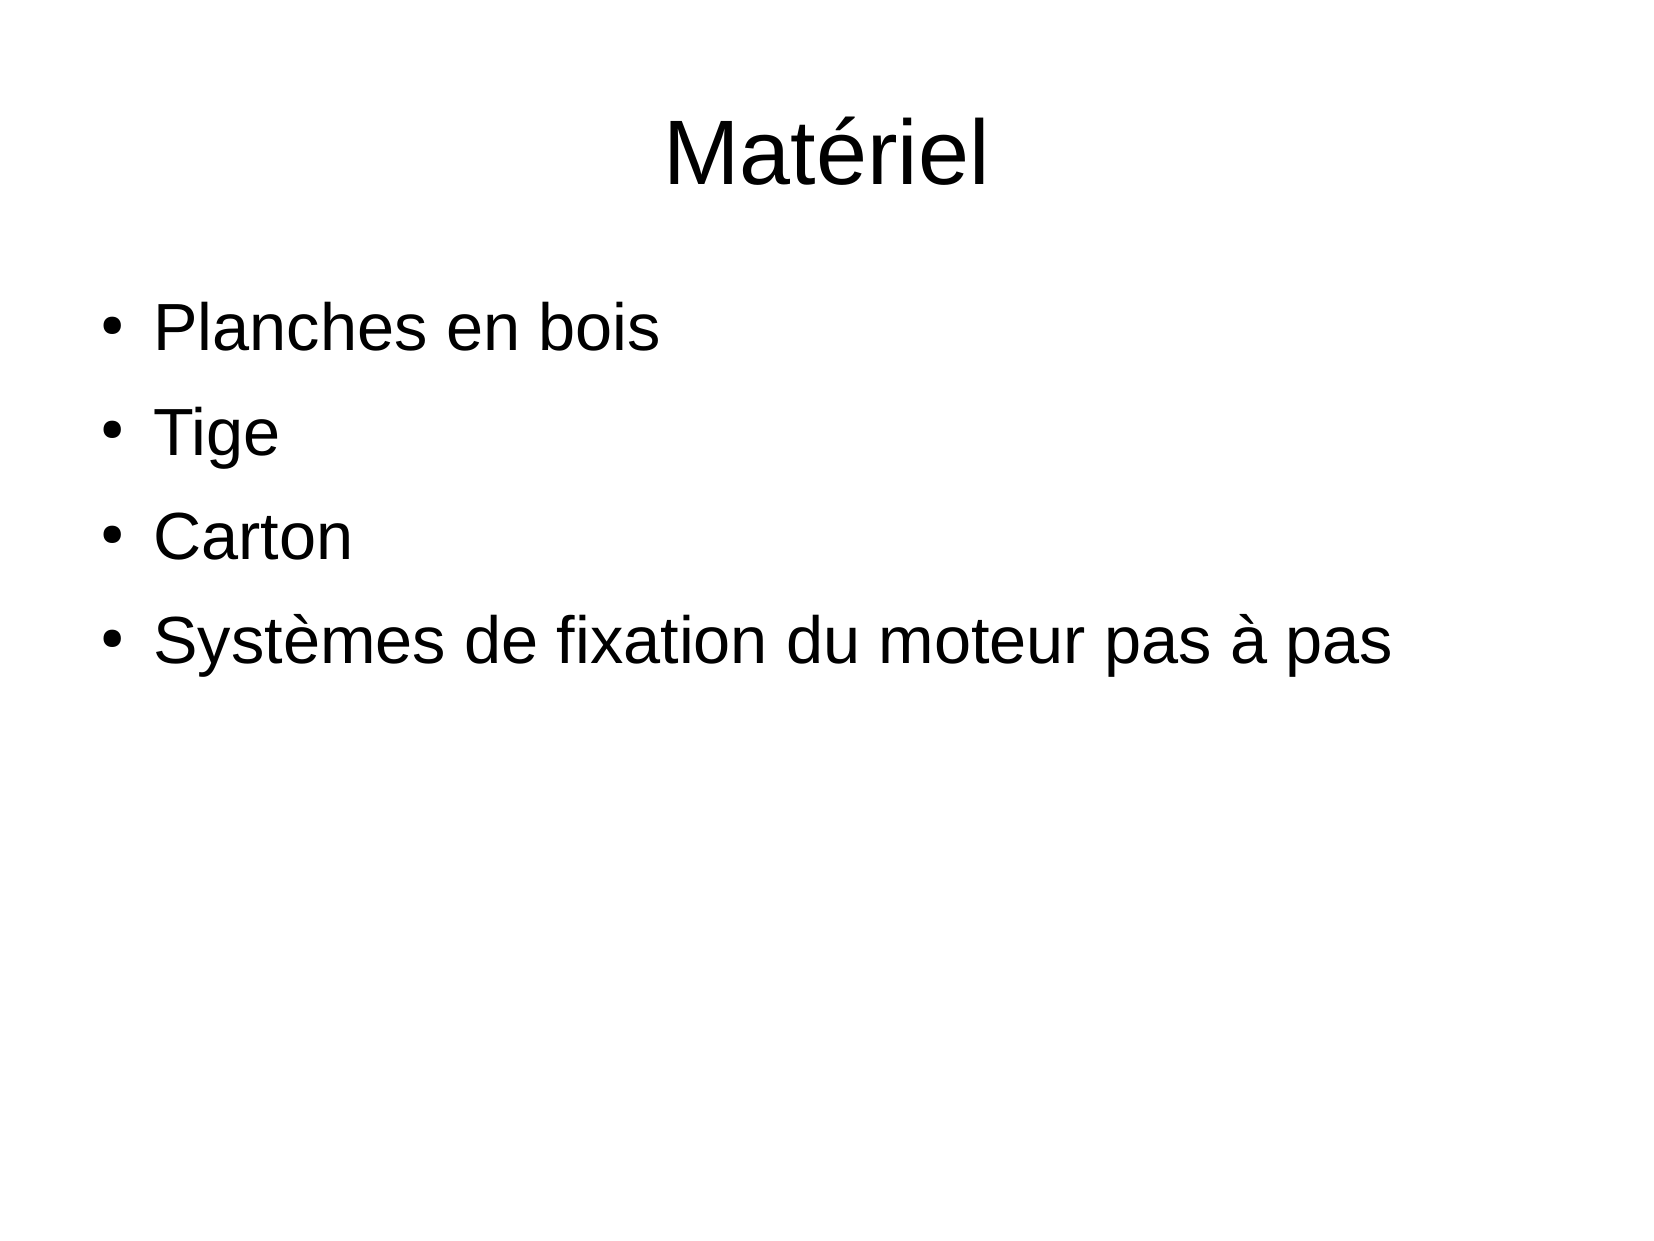

# Matériel
Planches en bois
Tige
Carton
Systèmes de fixation du moteur pas à pas